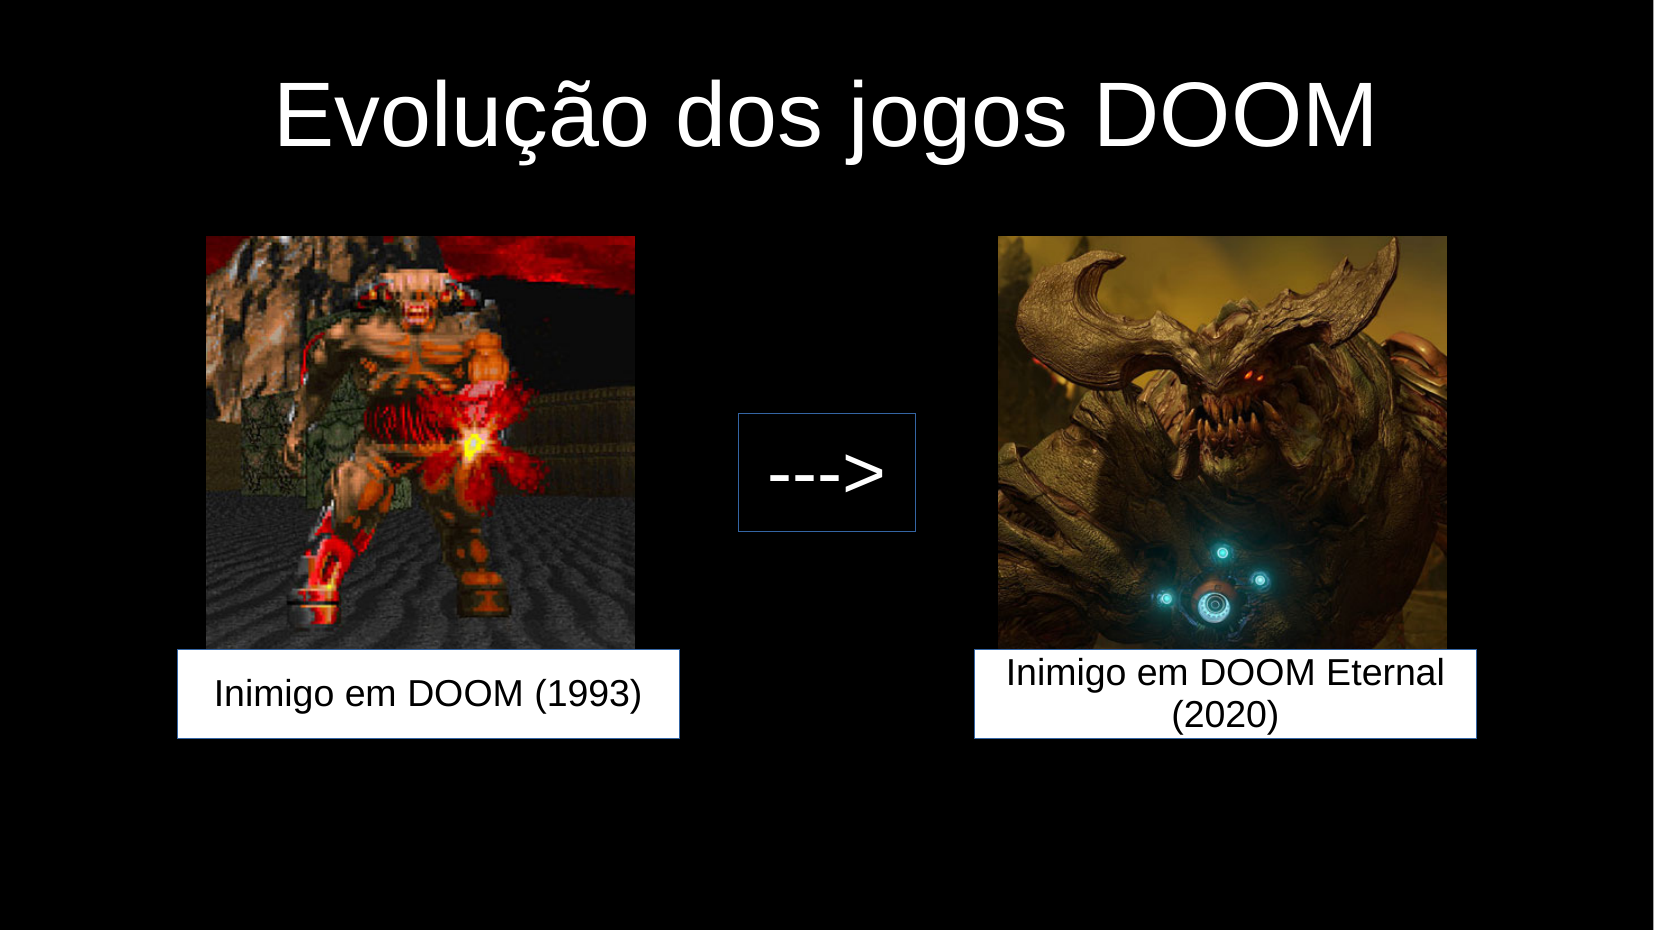

# Evolução dos jogos DOOM
--->
Inimigo em DOOM Eternal (2020)
Inimigo em DOOM (1993)